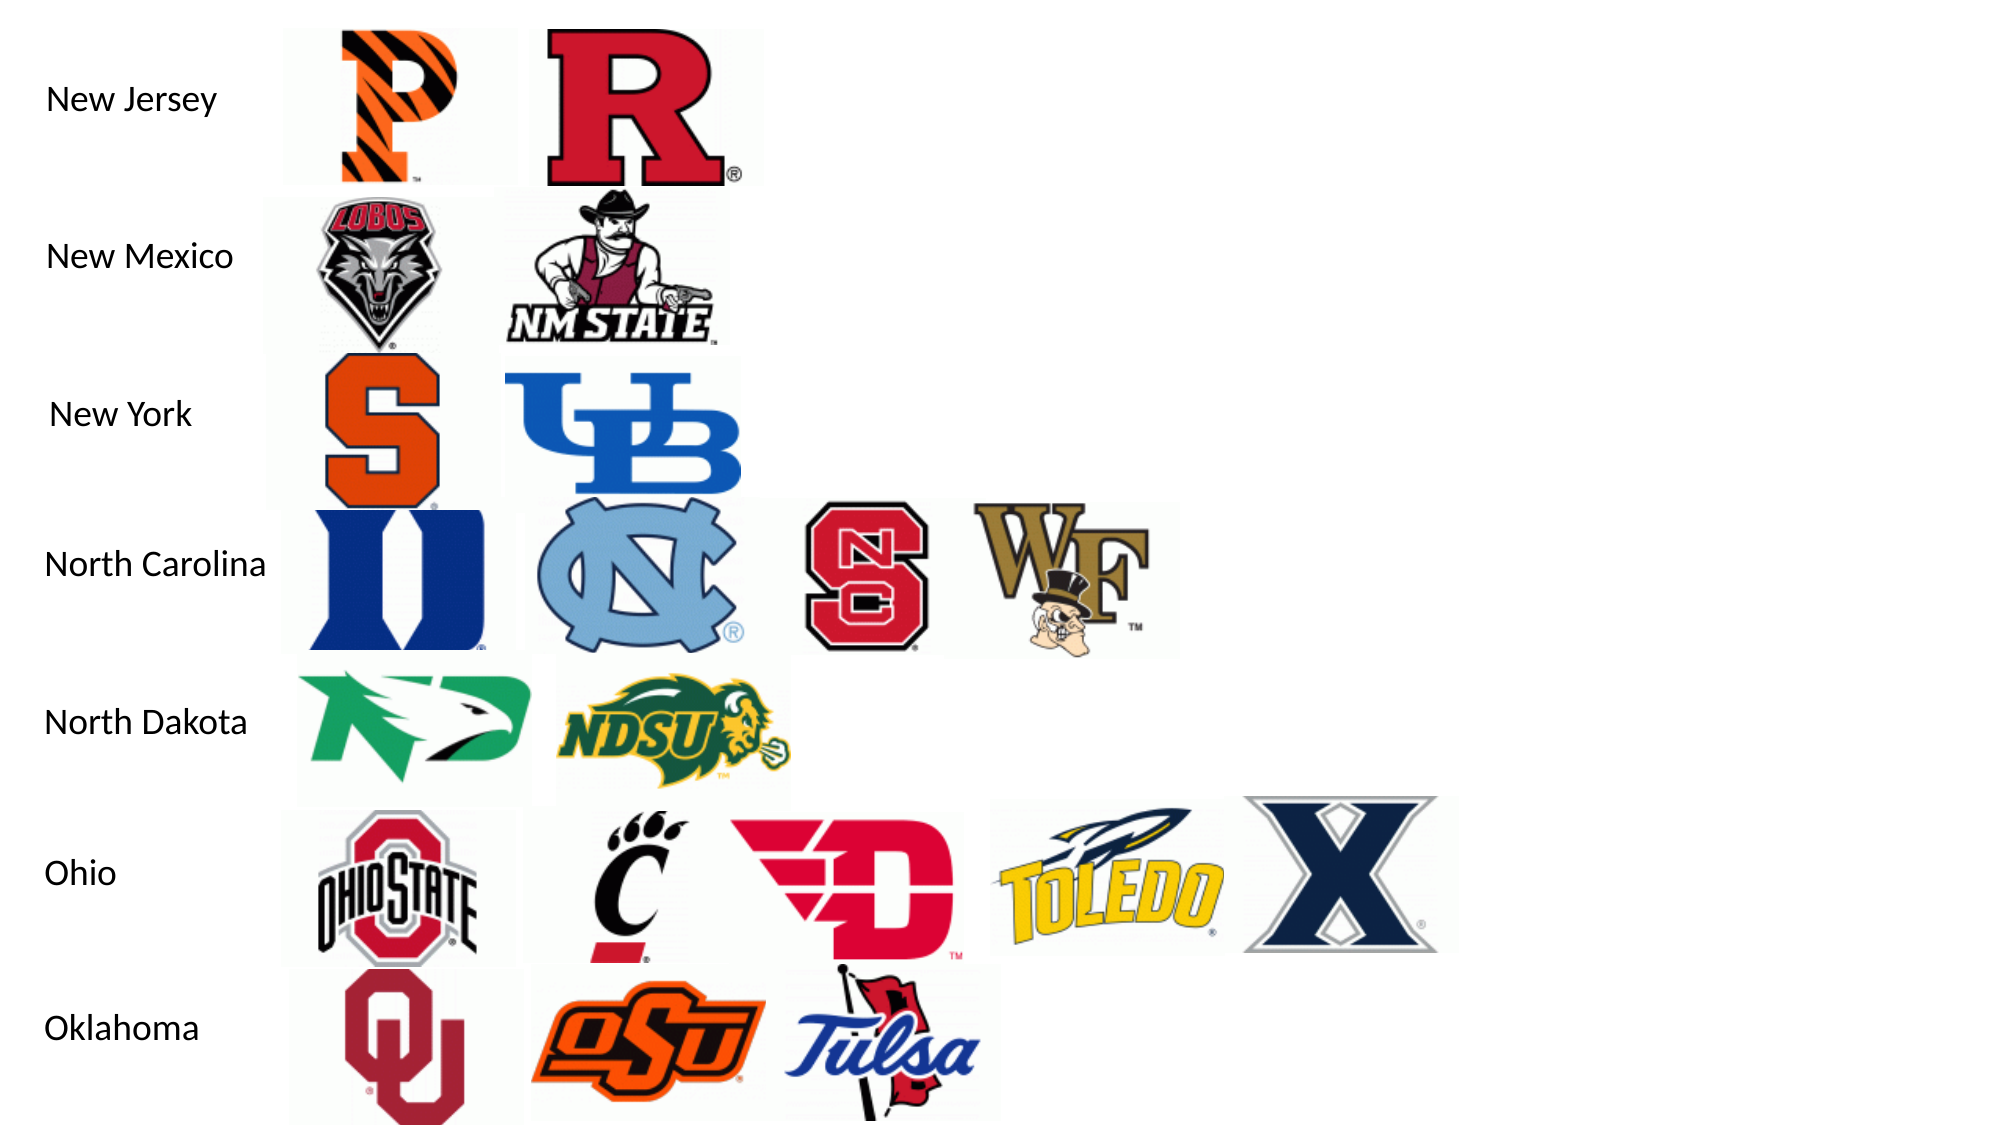

New Jersey
New Mexico
New York
North Carolina
North Dakota
Ohio
Oklahoma